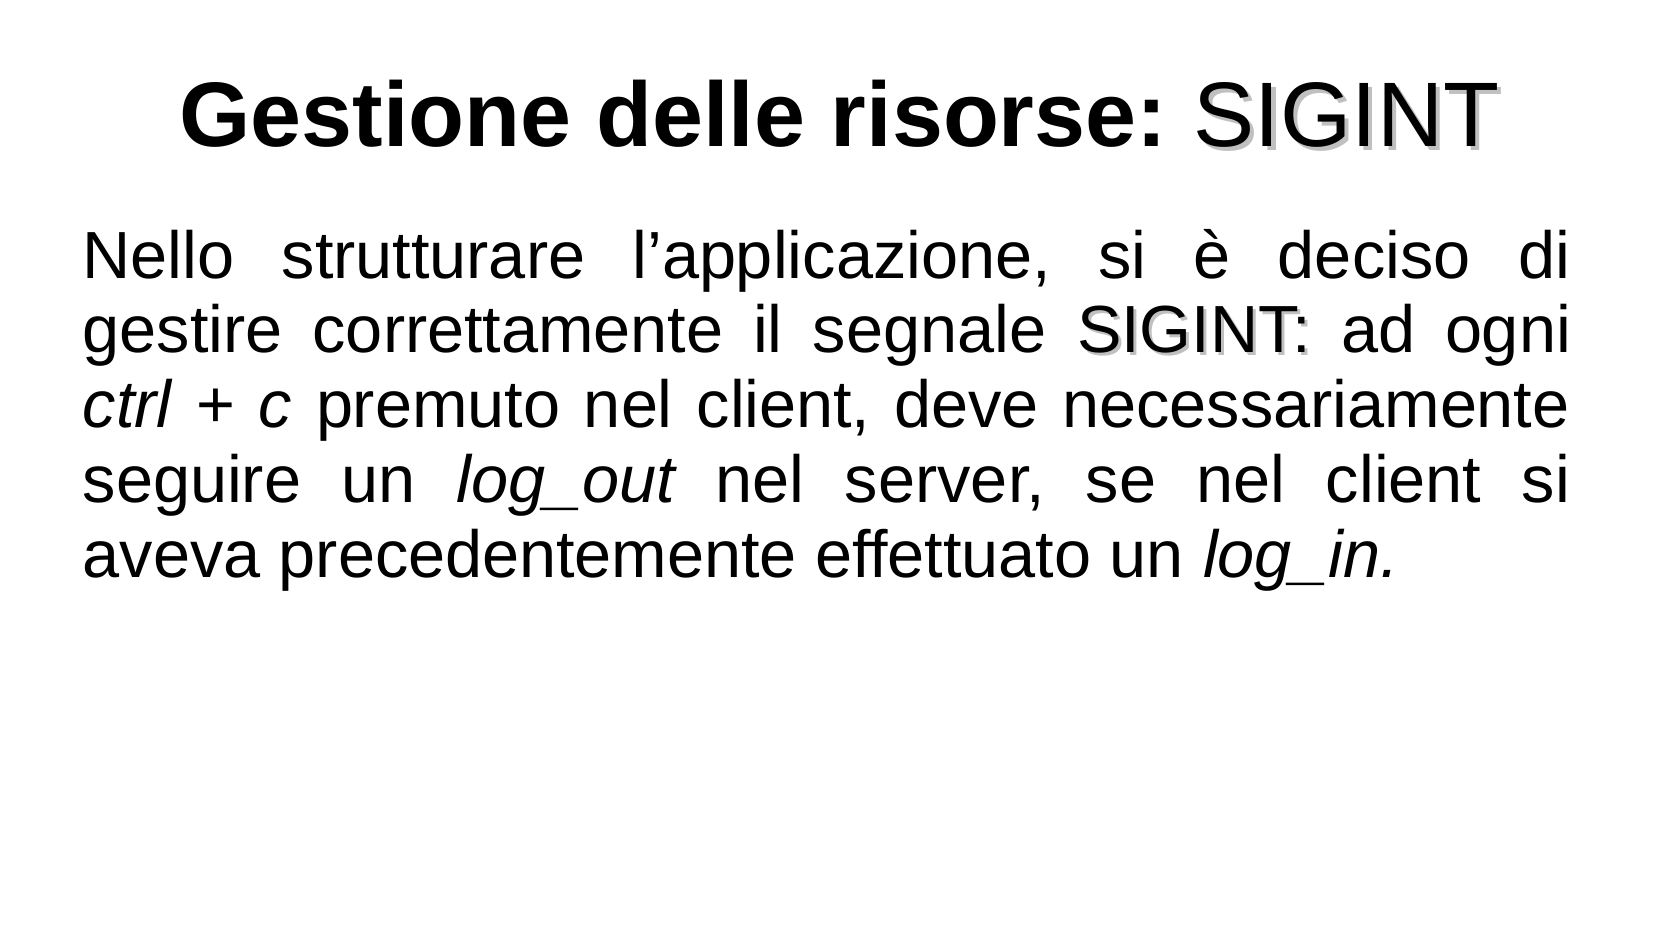

# Gestione delle risorse: SIGINT
Nello strutturare l’applicazione, si è deciso di gestire correttamente il segnale SIGINT: ad ogni ctrl + c premuto nel client, deve necessariamente seguire un log_out nel server, se nel client si aveva precedentemente effettuato un log_in.